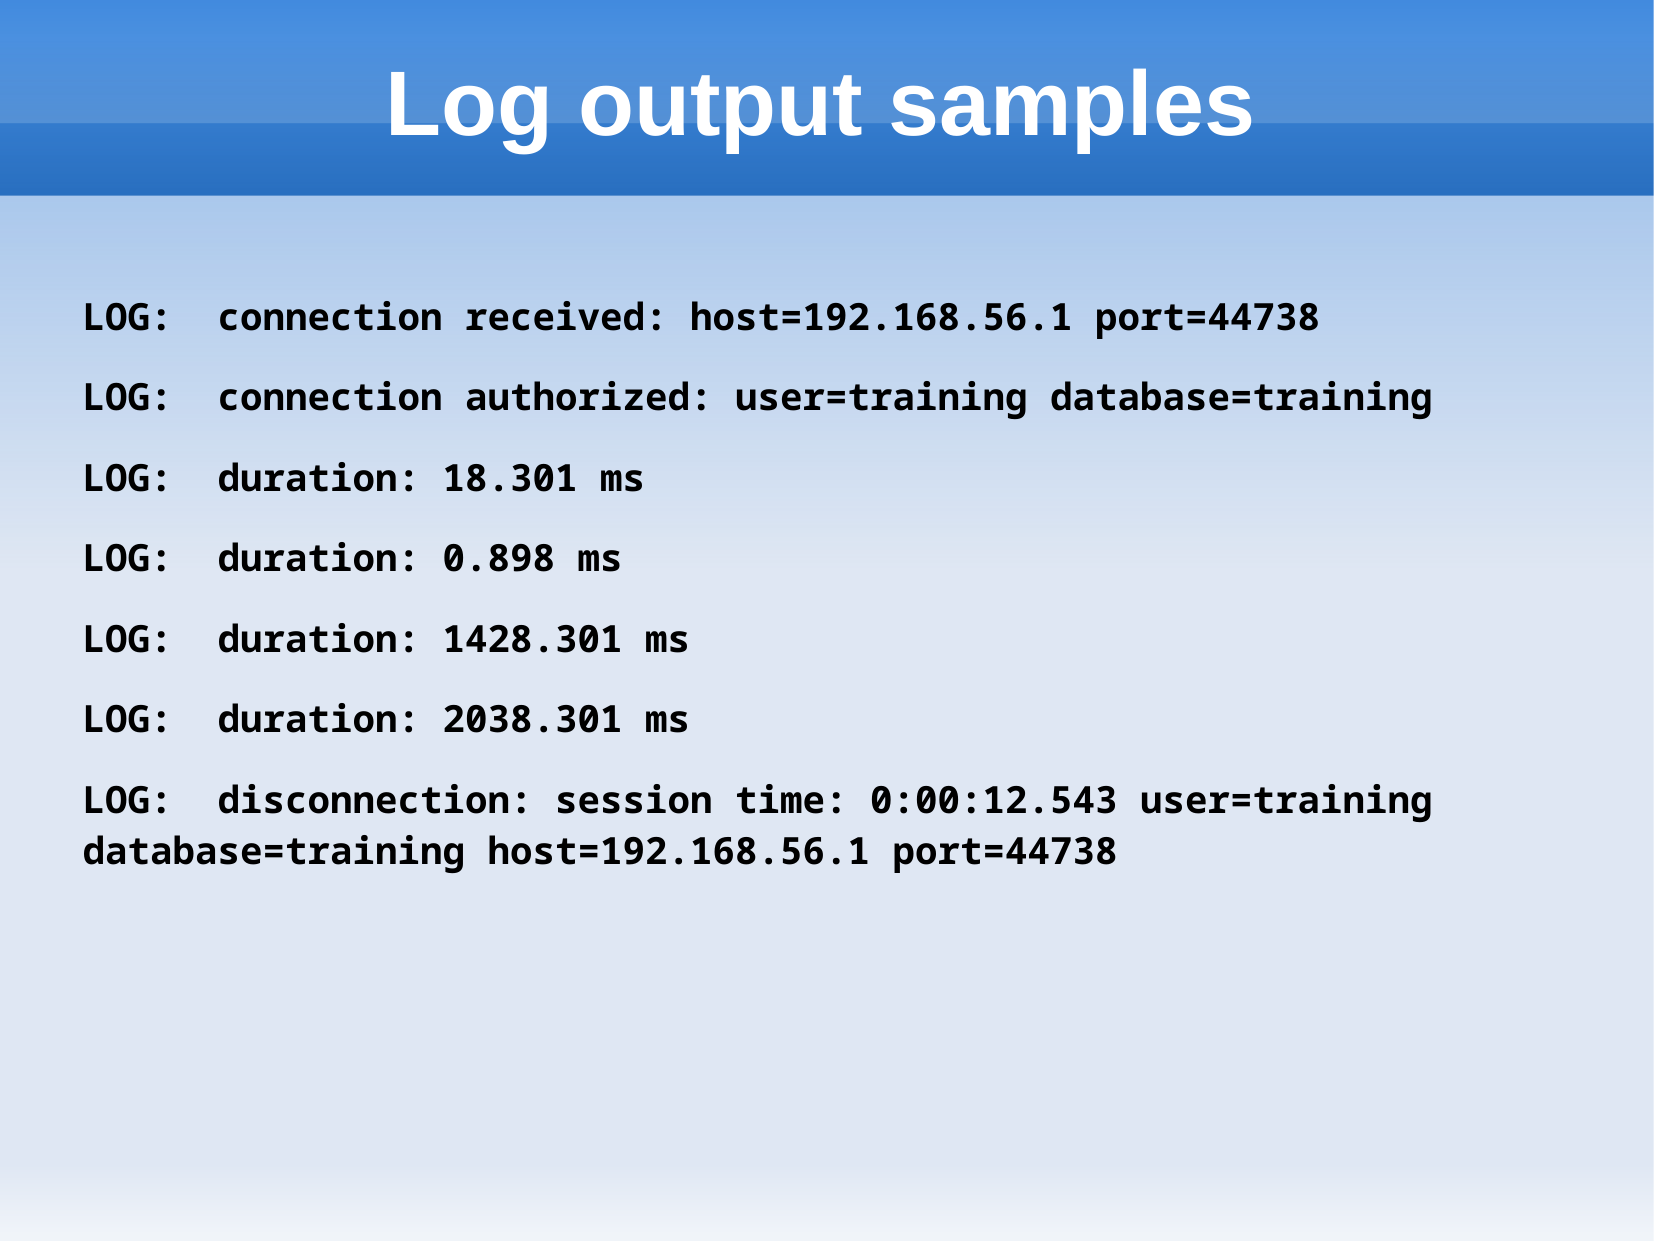

# Log output samples
LOG: connection received: host=192.168.56.1 port=44738
LOG: connection authorized: user=training database=training
LOG: duration: 18.301 ms
LOG: duration: 0.898 ms
LOG: duration: 1428.301 ms
LOG: duration: 2038.301 ms
LOG: disconnection: session time: 0:00:12.543 user=training database=training host=192.168.56.1 port=44738